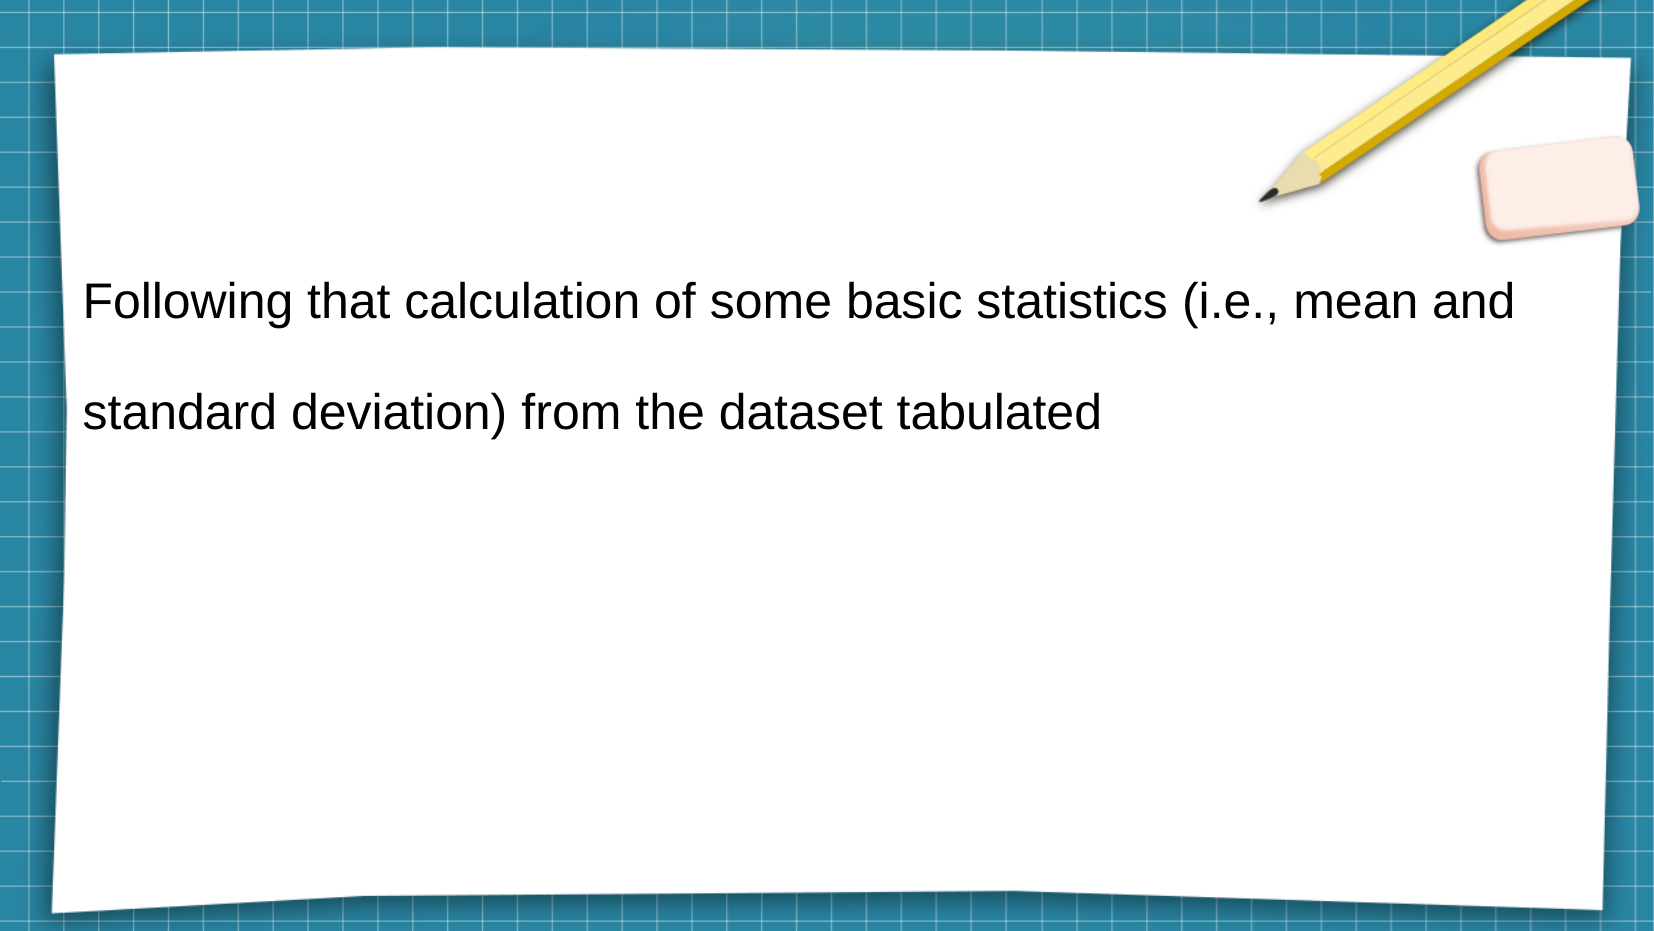

#
Following that calculation of some basic statistics (i.e., mean and standard deviation) from the dataset tabulated